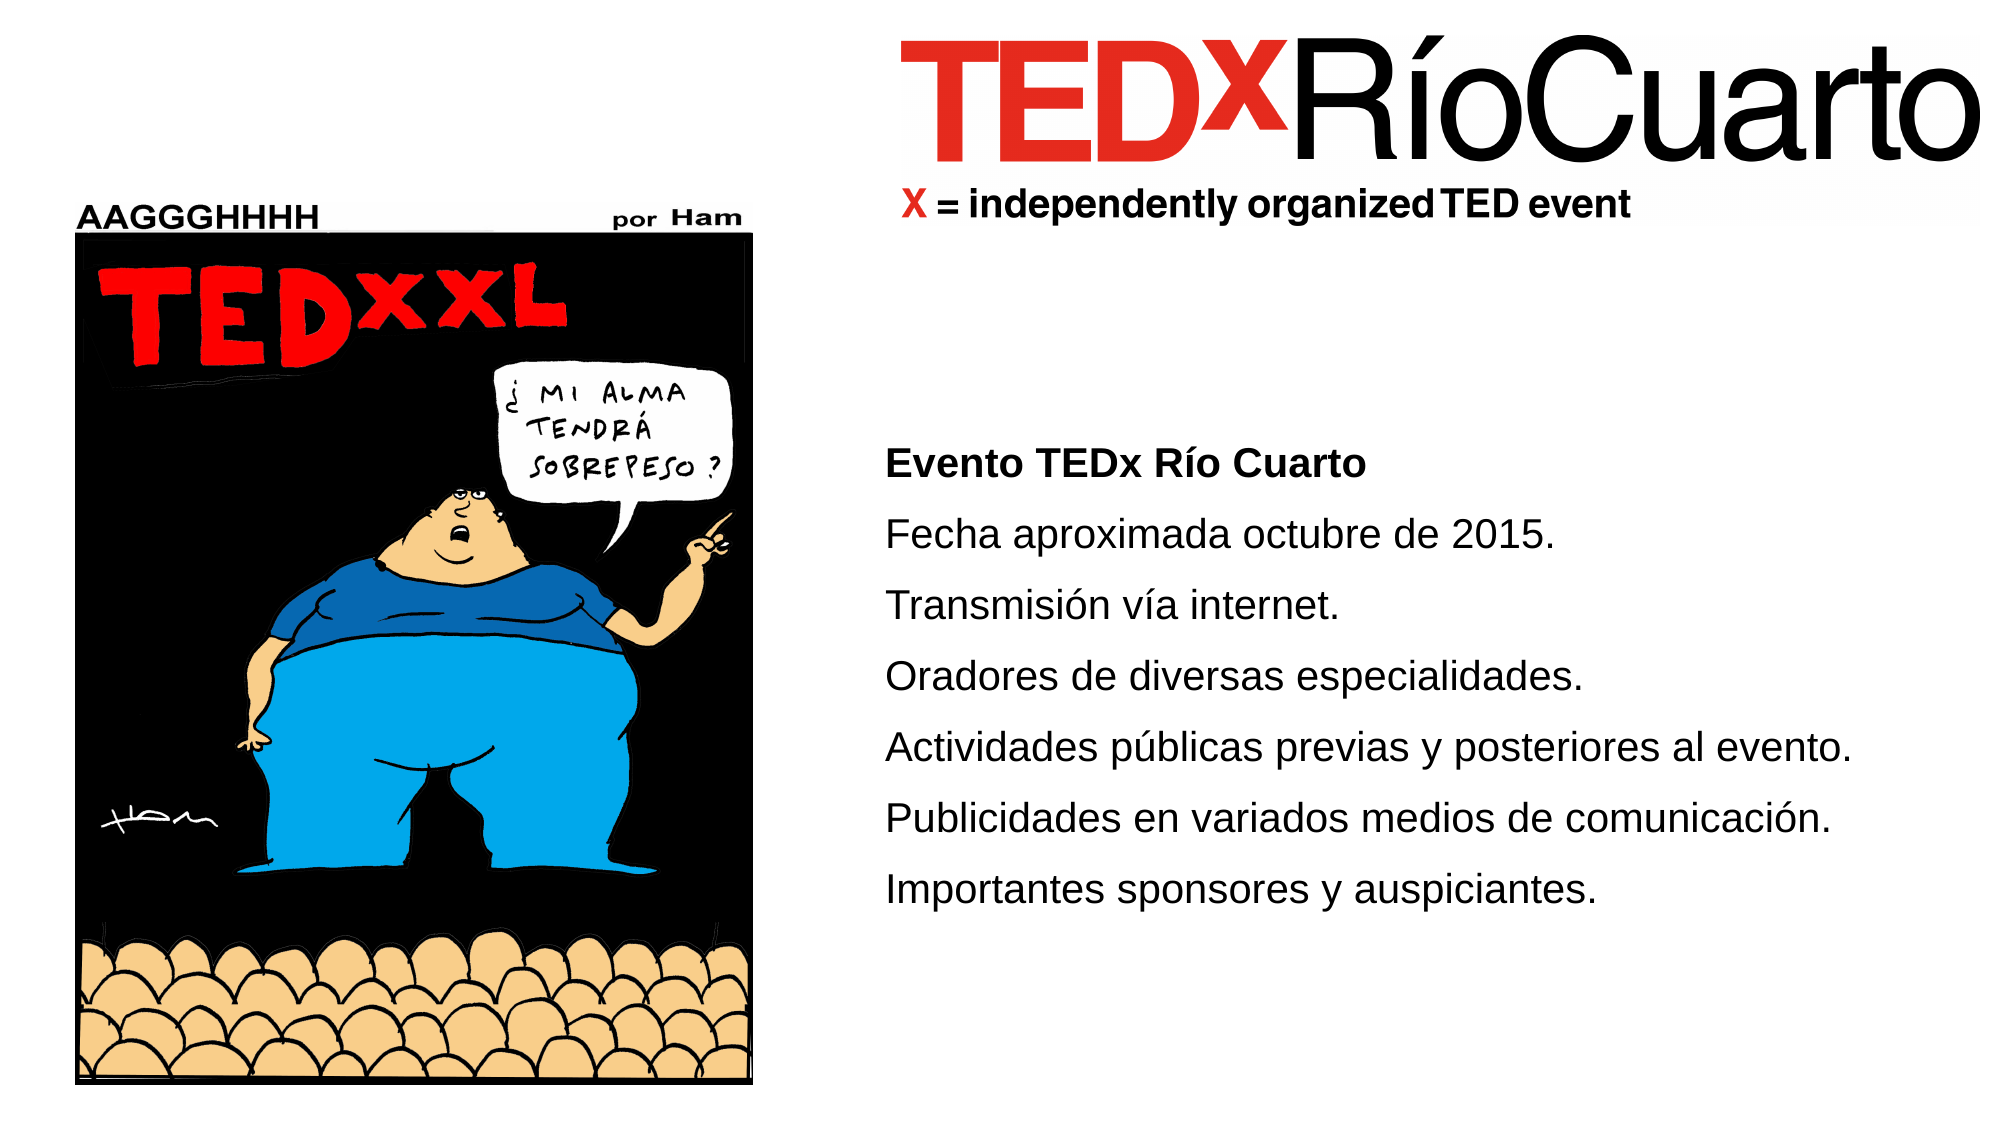

# Evento TEDx Río Cuarto
Fecha aproximada octubre de 2015.
Transmisión vía internet.
Oradores de diversas especialidades.
Actividades públicas previas y posteriores al evento.
Publicidades en variados medios de comunicación.
Importantes sponsores y auspiciantes.